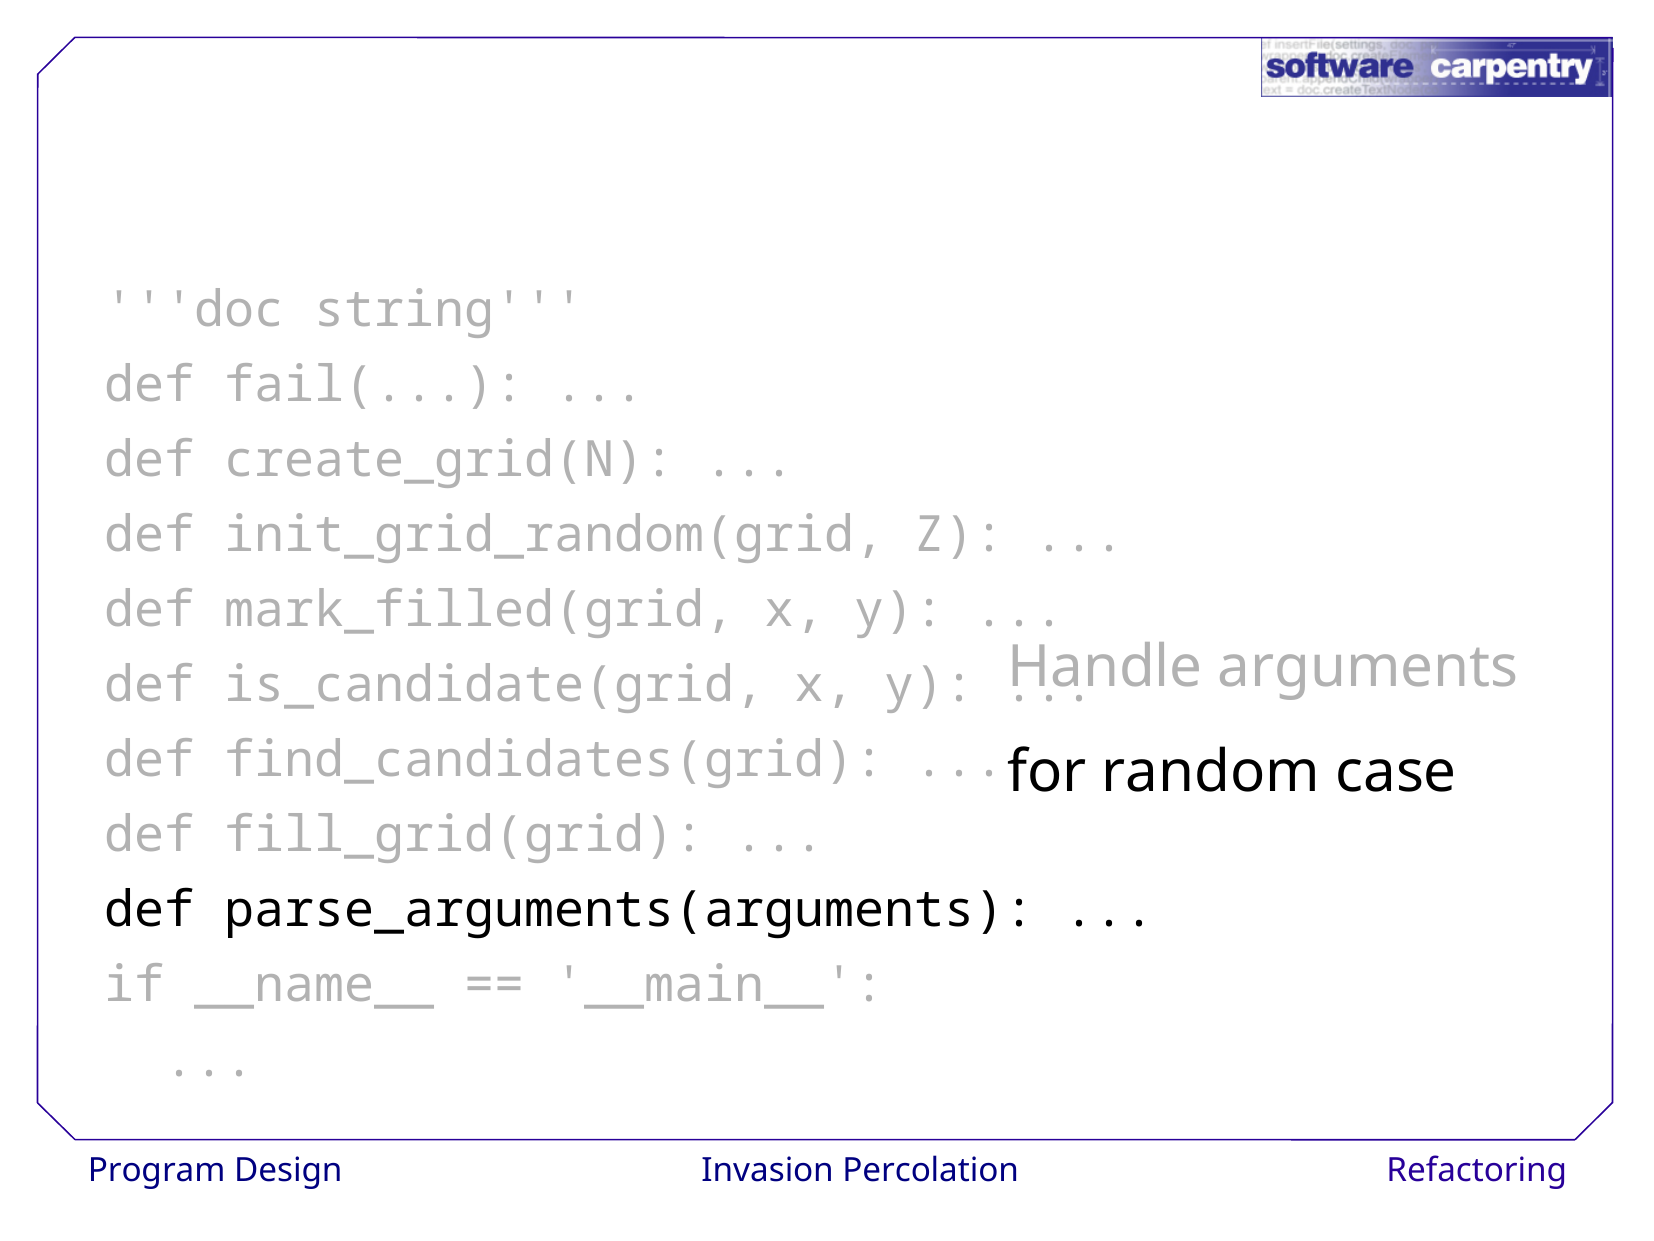

'''doc string'''
def fail(...): ...
def create_grid(N): ...
def init_grid_random(grid, Z): ...
def mark_filled(grid, x, y): ...
def is_candidate(grid, x, y): ...
def find_candidates(grid): ...
def fill_grid(grid): ...
def parse_arguments(arguments): ...
if __name__ == '__main__':
 ...
Handle arguments
for random case